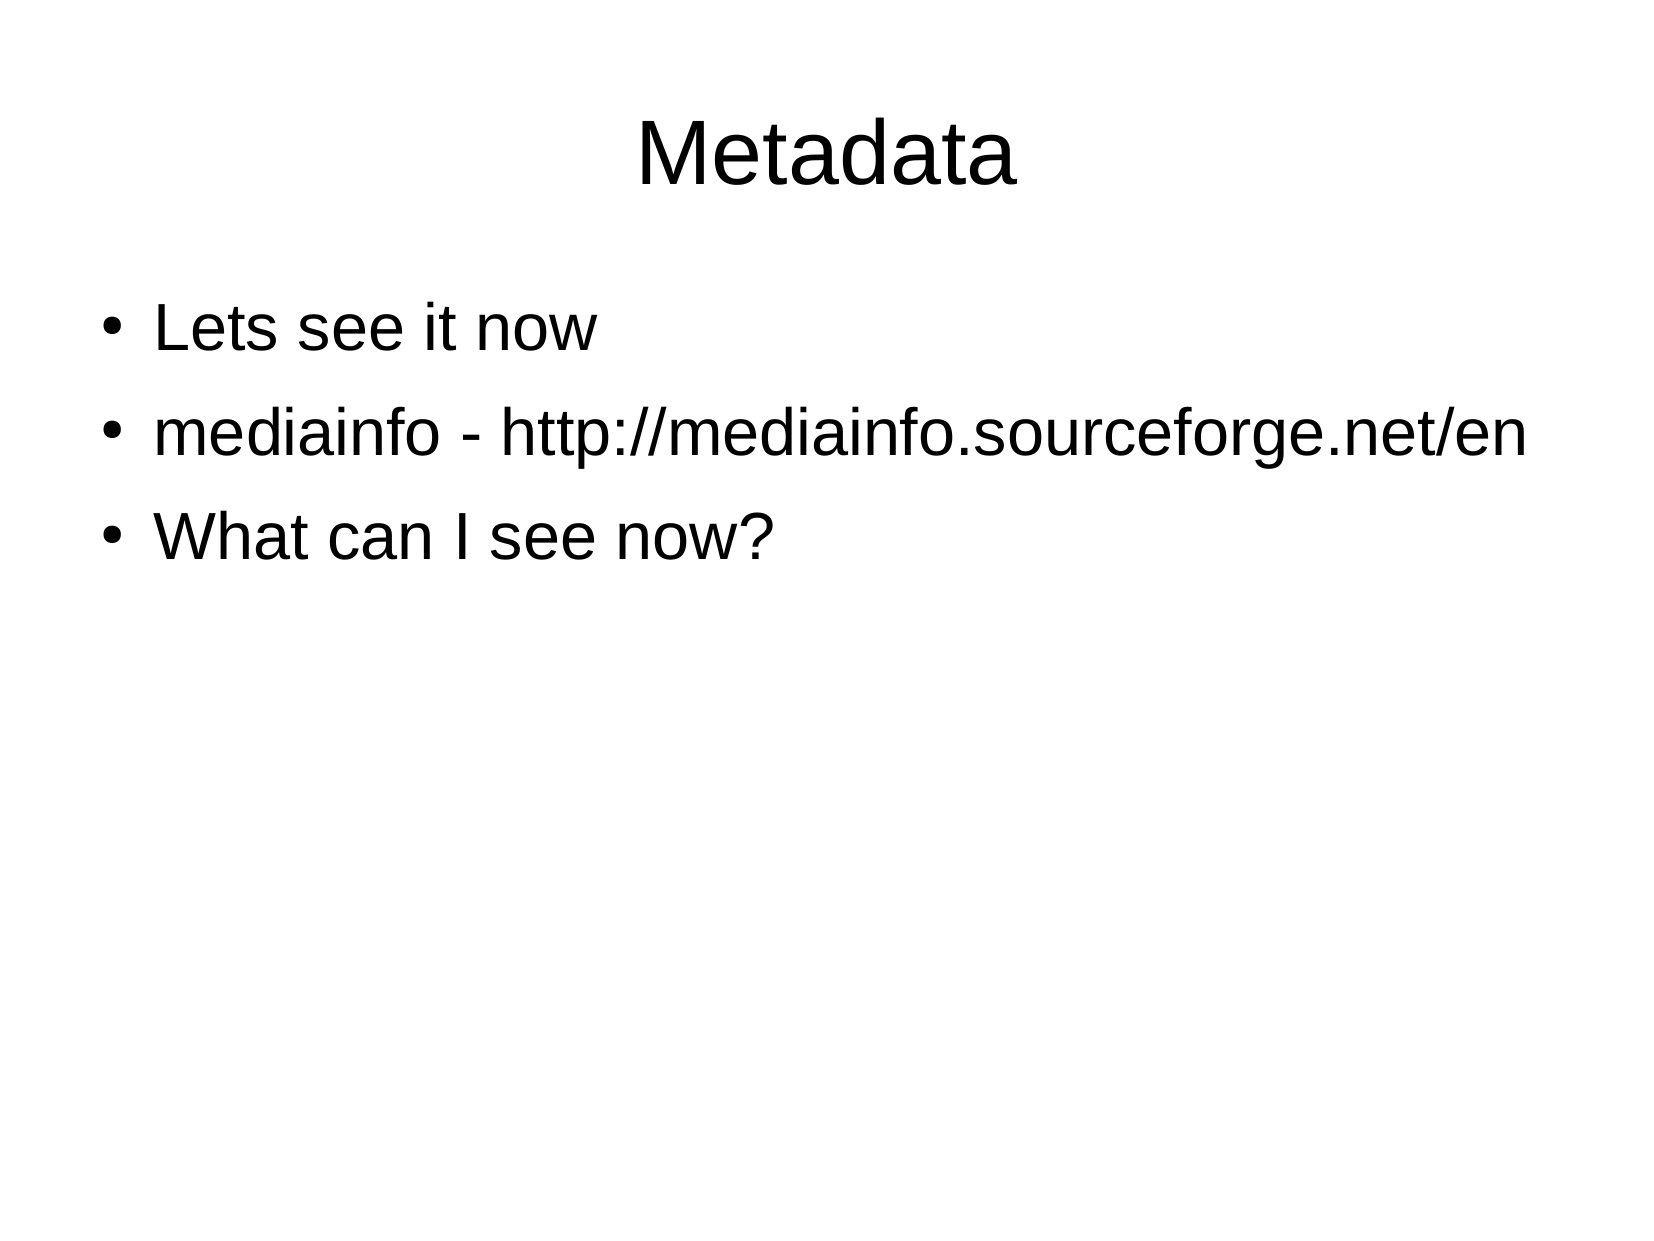

# Metadata
Lets see it now
mediainfo - http://mediainfo.sourceforge.net/en
What can I see now?